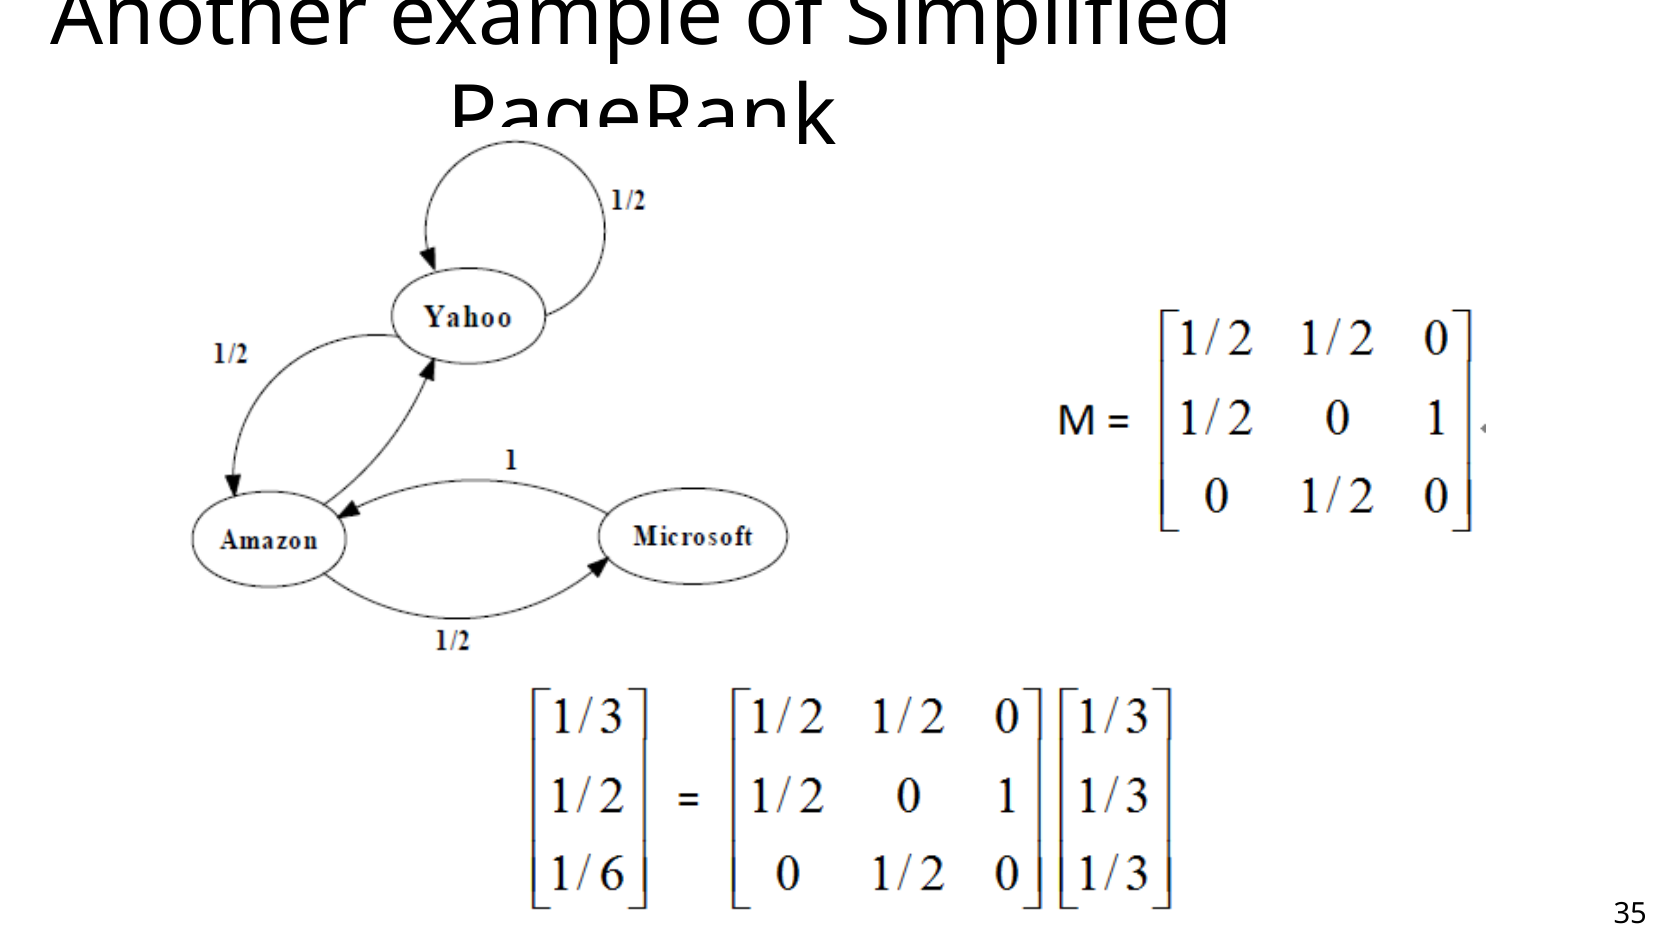

# Another example of Simplified PageRank
35
First iteration of calculation